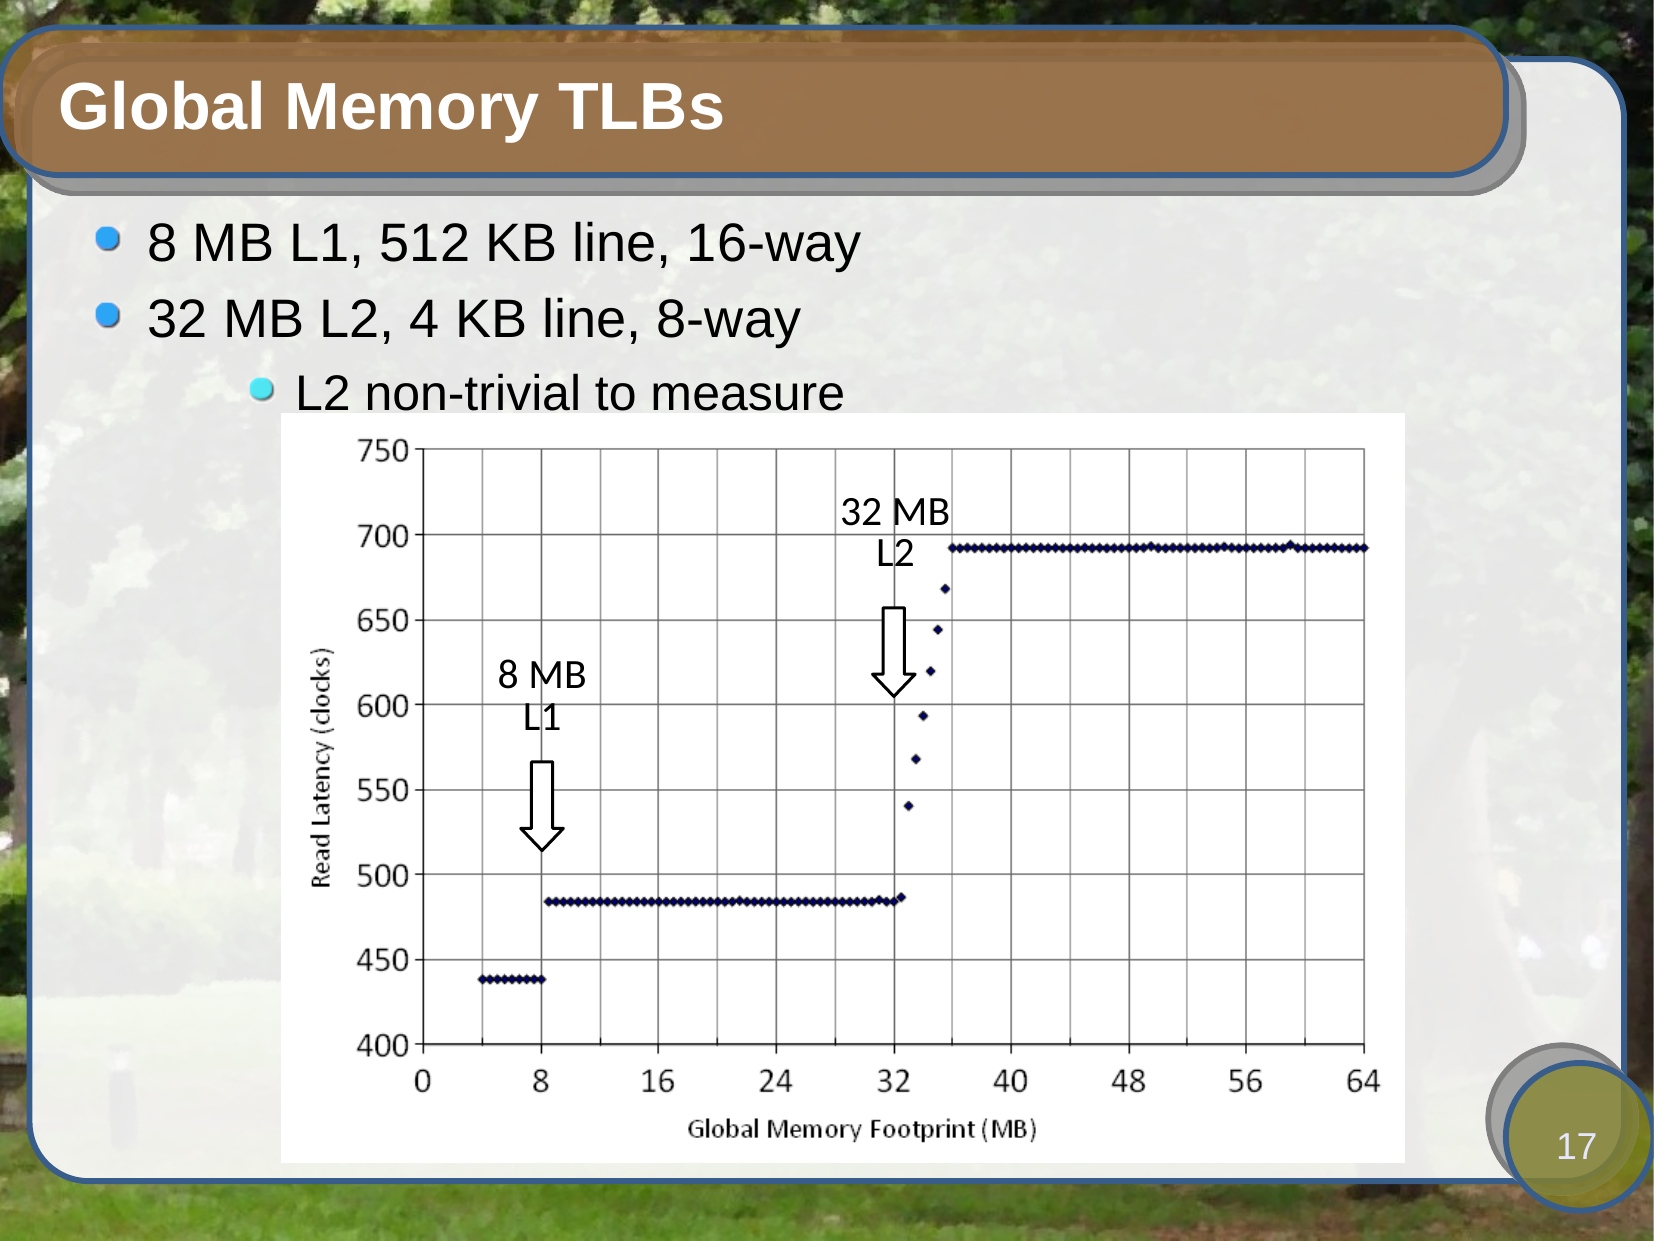

# Global Memory TLBs
8 MB L1, 512 KB line, 16-way
32 MB L2, 4 KB line, 8-way
L2 non-trivial to measure
32 MB
L2
8 MB
L1